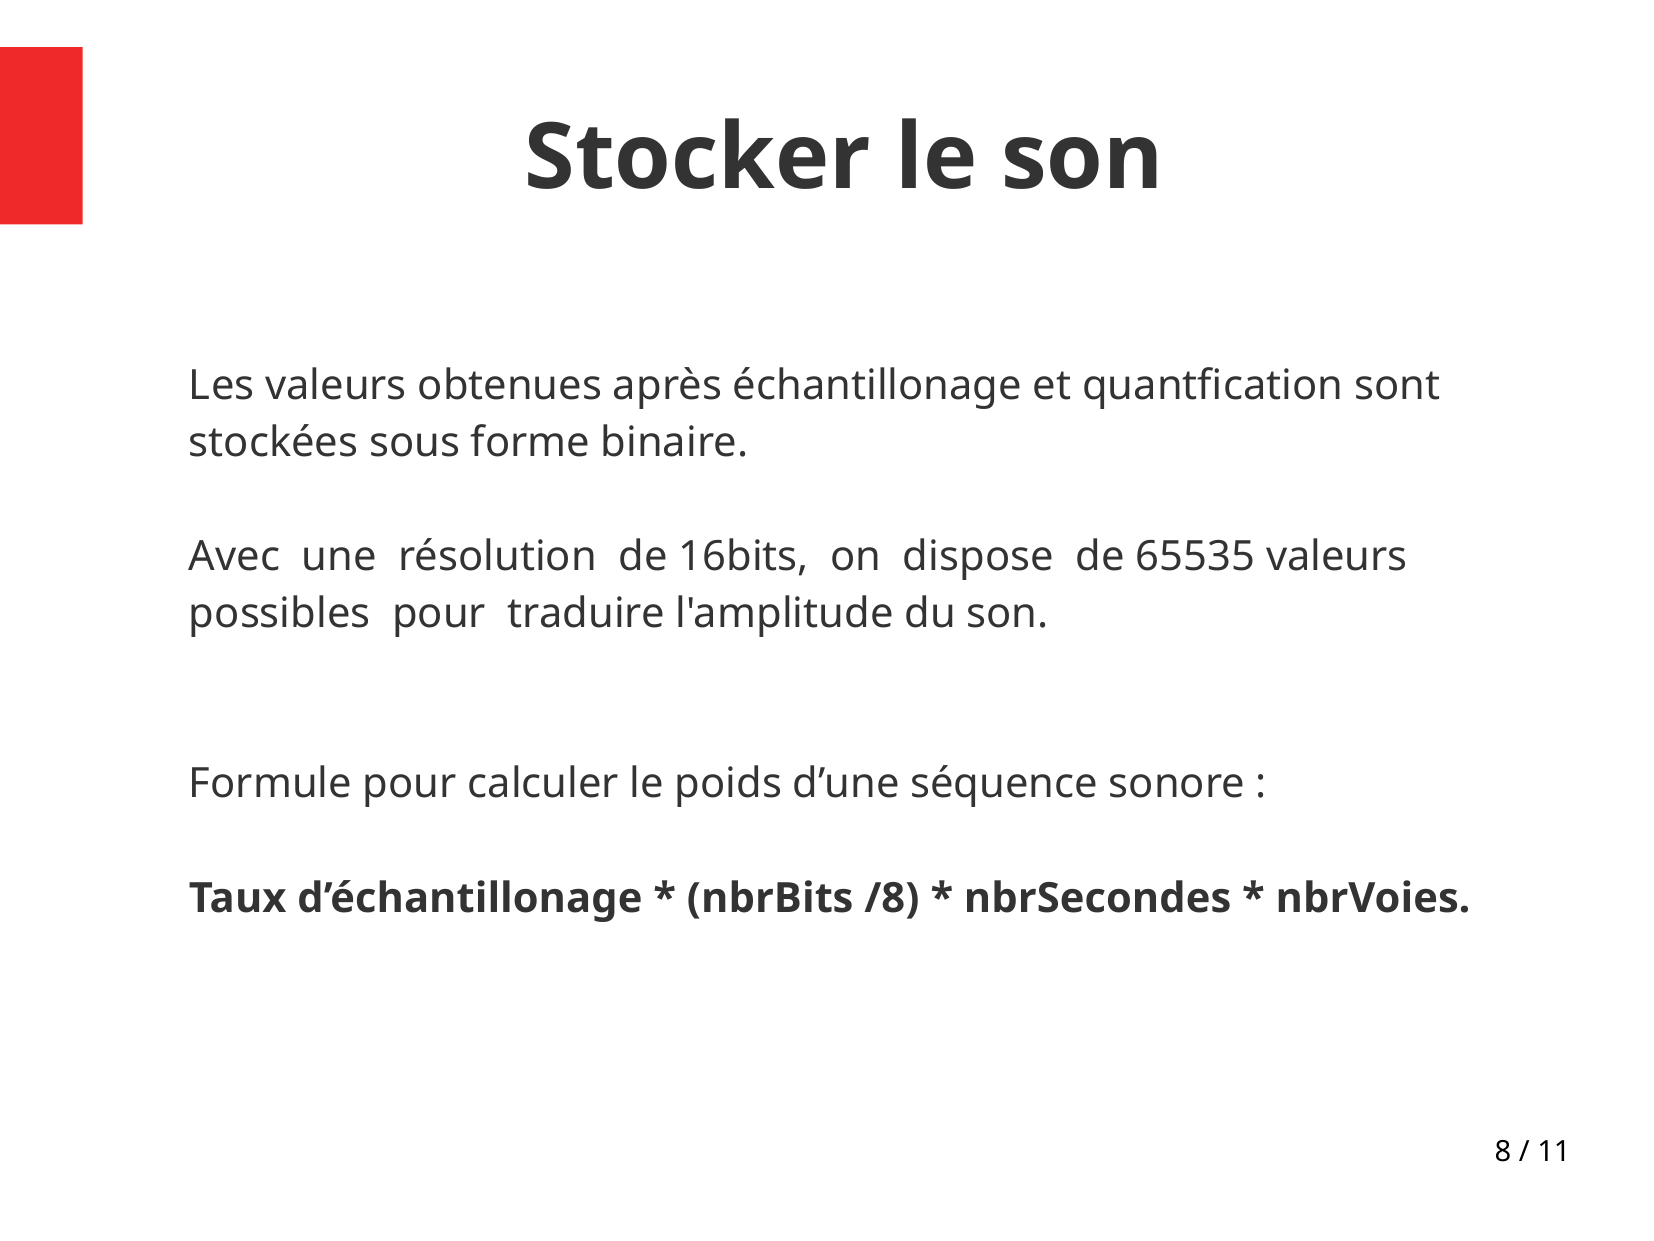

# Stocker le son
Les valeurs obtenues après échantillonage et quantfication sont stockées sous forme binaire.
Avec une résolution de 16bits, on dispose de 65535 valeurs possibles pour traduire l'amplitude du son.
Formule pour calculer le poids d’une séquence sonore :
Taux d’échantillonage * (nbrBits /8) * nbrSecondes * nbrVoies.
8